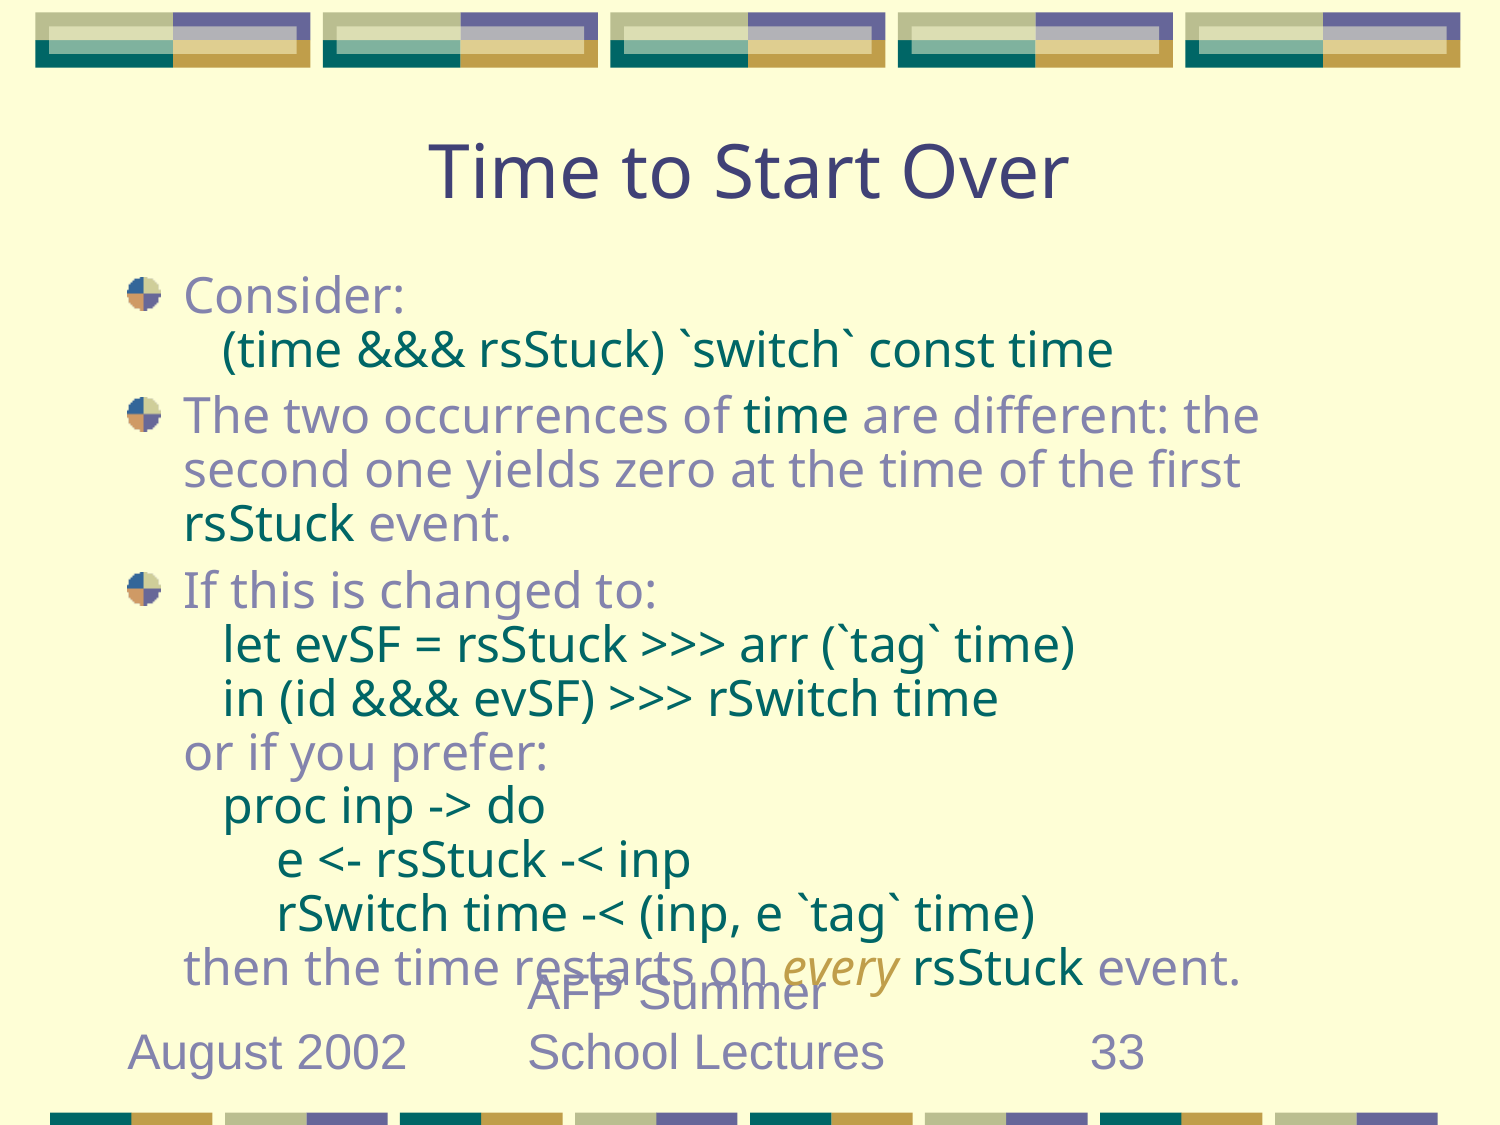

# Time to Start Over
Consider:
 (time &&& rsStuck) `switch` const time
The two occurrences of time are different: the second one yields zero at the time of the first rsStuck event.
If this is changed to:
 let evSF = rsStuck >>> arr (`tag` time)
 in (id &&& evSF) >>> rSwitch time
or if you prefer:
 proc inp -> do
	e <- rsStuck -< inp
	rSwitch time -< (inp, e `tag` time)
then the time restarts on every rsStuck event.
August 2002
33